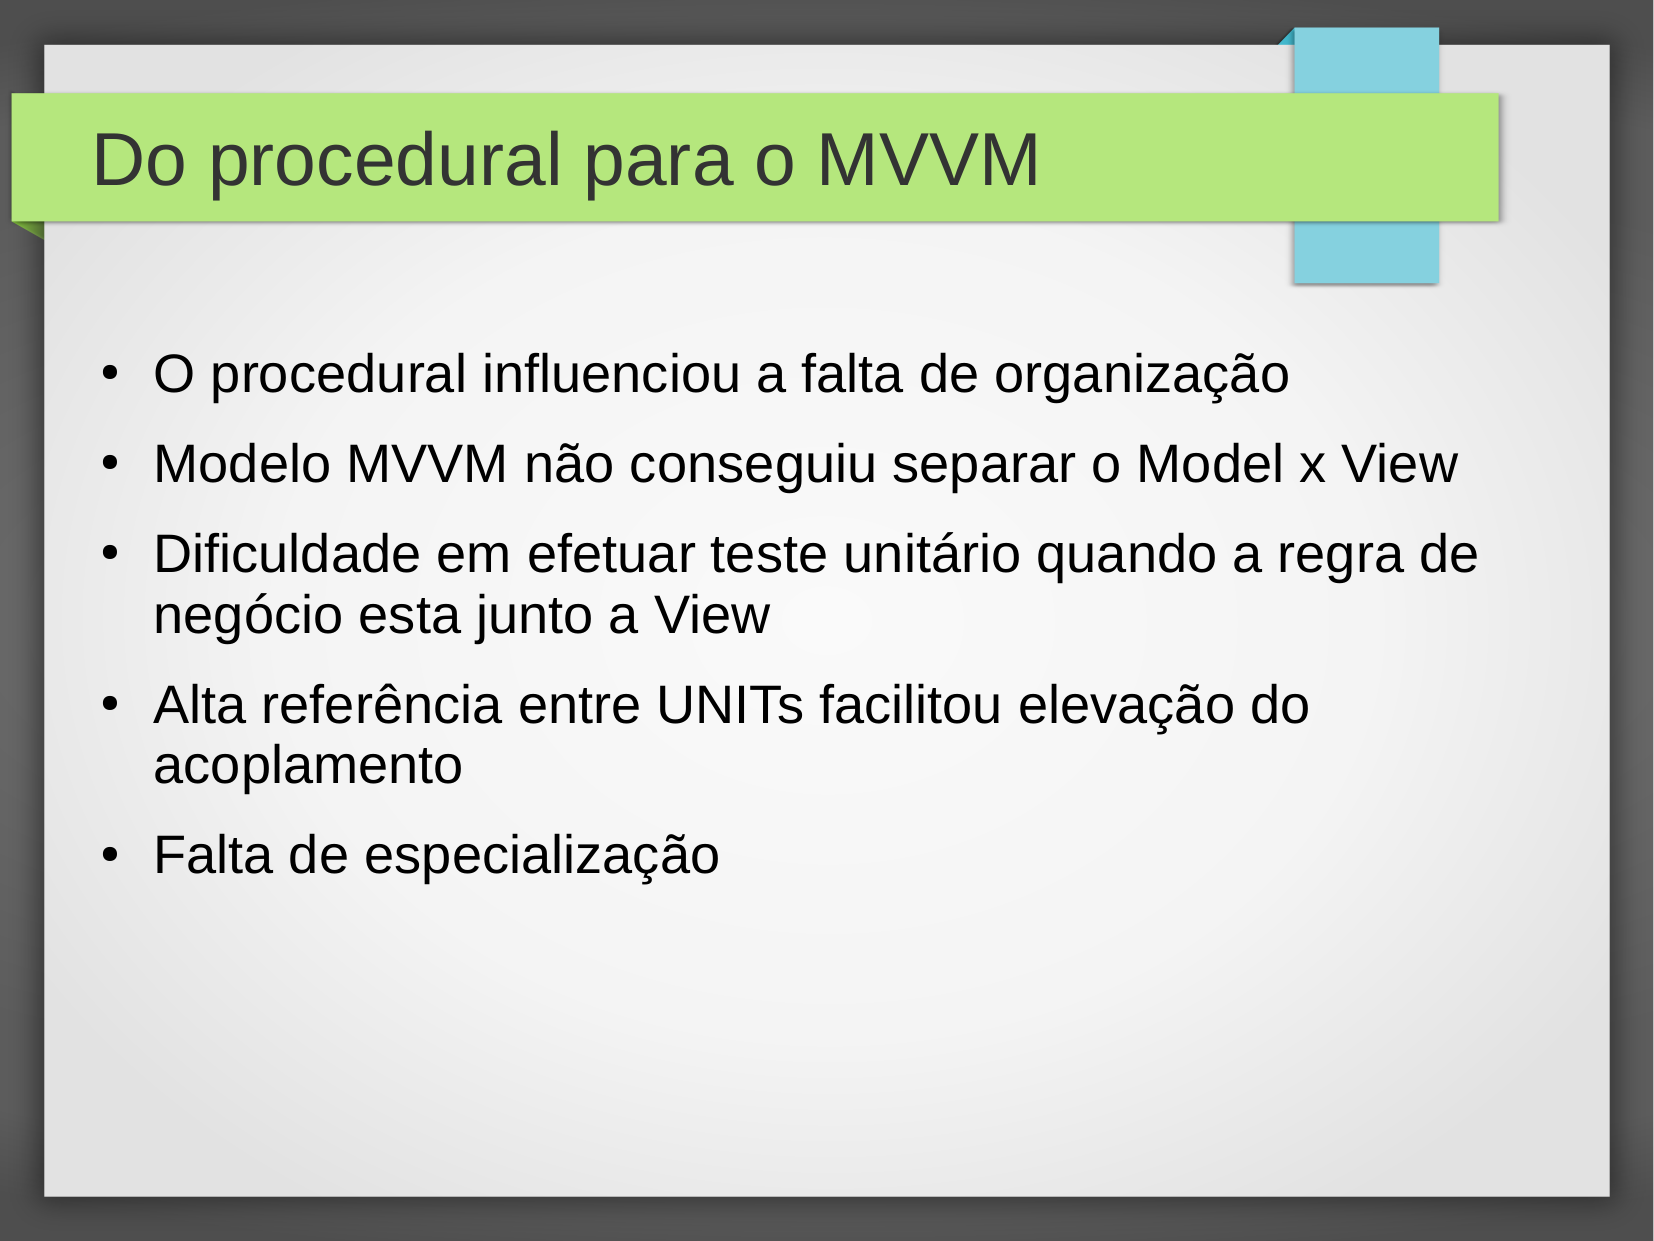

# Do procedural para o MVVM
O procedural influenciou a falta de organização
Modelo MVVM não conseguiu separar o Model x View
Dificuldade em efetuar teste unitário quando a regra de negócio esta junto a View
Alta referência entre UNITs facilitou elevação do acoplamento
Falta de especialização